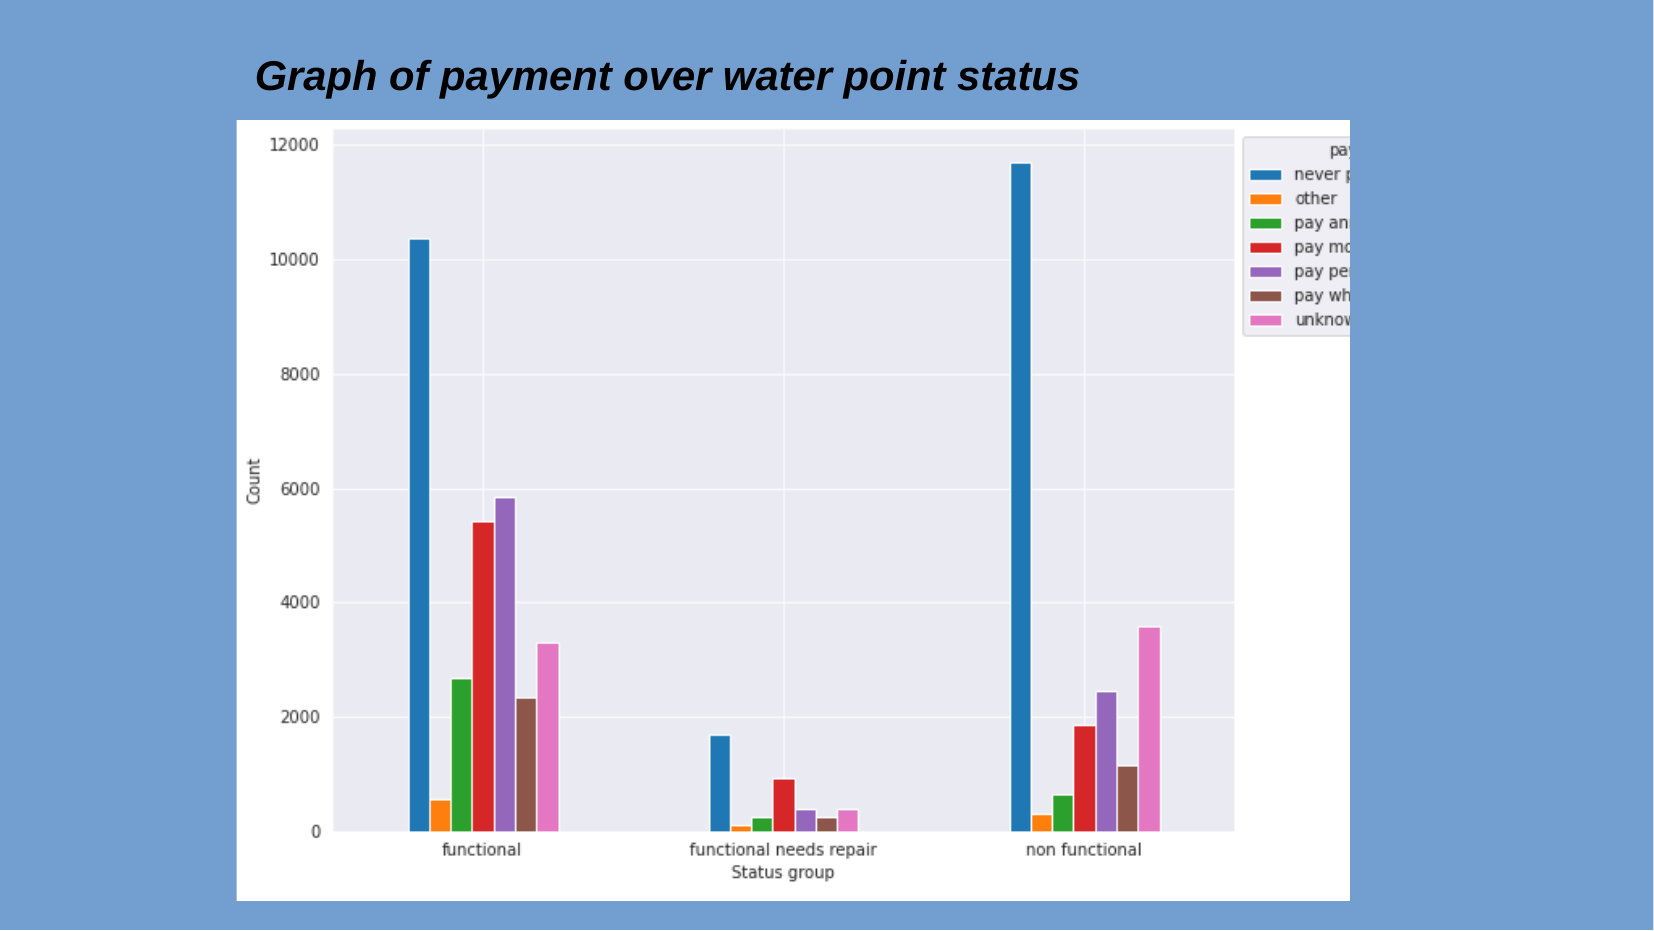

Graph of payment over water point status